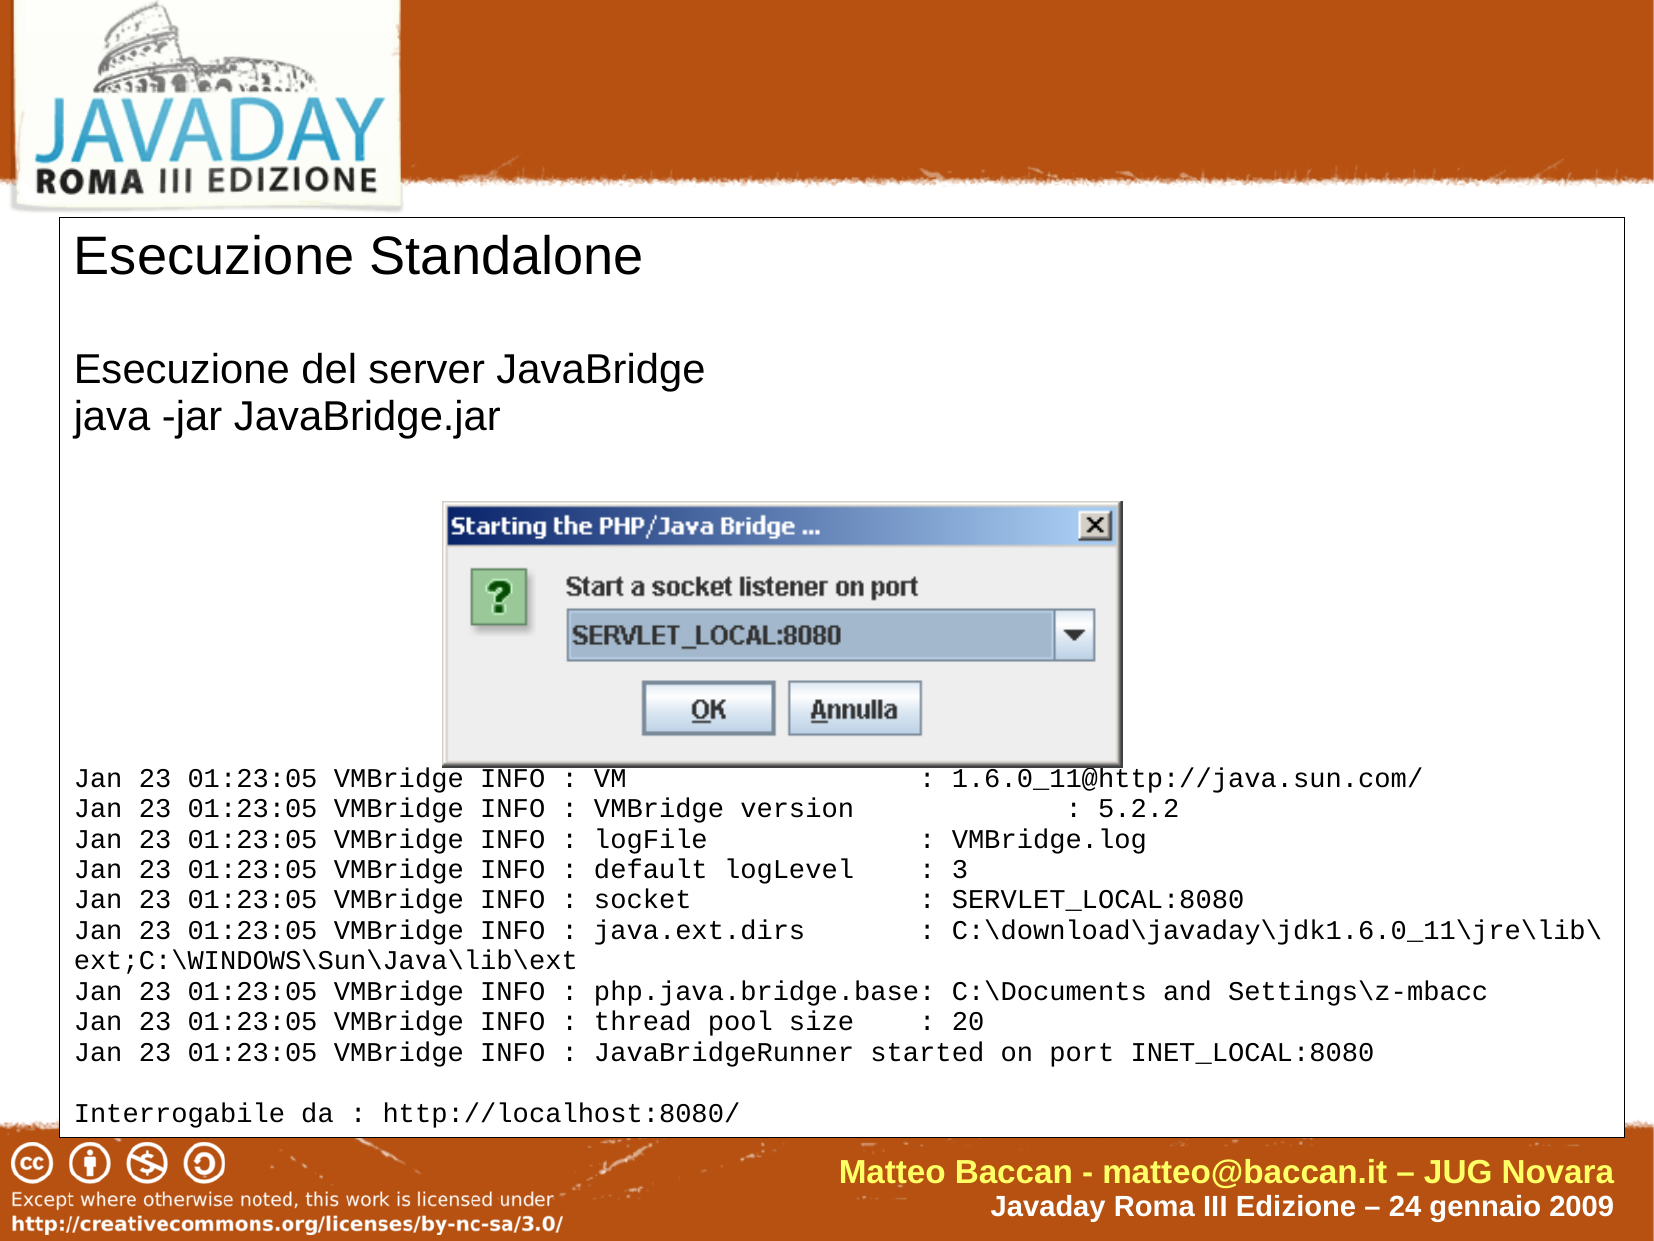

Esecuzione Standalone
Esecuzione del server JavaBridge
java -jar JavaBridge.jar
Jan 23 01:23:05 VMBridge INFO : VM : 1.6.0_11@http://java.sun.com/
Jan 23 01:23:05 VMBridge INFO : VMBridge version : 5.2.2
Jan 23 01:23:05 VMBridge INFO : logFile : VMBridge.log
Jan 23 01:23:05 VMBridge INFO : default logLevel : 3
Jan 23 01:23:05 VMBridge INFO : socket : SERVLET_LOCAL:8080
Jan 23 01:23:05 VMBridge INFO : java.ext.dirs : C:\download\javaday\jdk1.6.0_11\jre\lib\ext;C:\WINDOWS\Sun\Java\lib\ext
Jan 23 01:23:05 VMBridge INFO : php.java.bridge.base: C:\Documents and Settings\z-mbacc
Jan 23 01:23:05 VMBridge INFO : thread pool size : 20
Jan 23 01:23:05 VMBridge INFO : JavaBridgeRunner started on port INET_LOCAL:8080
Interrogabile da : http://localhost:8080/